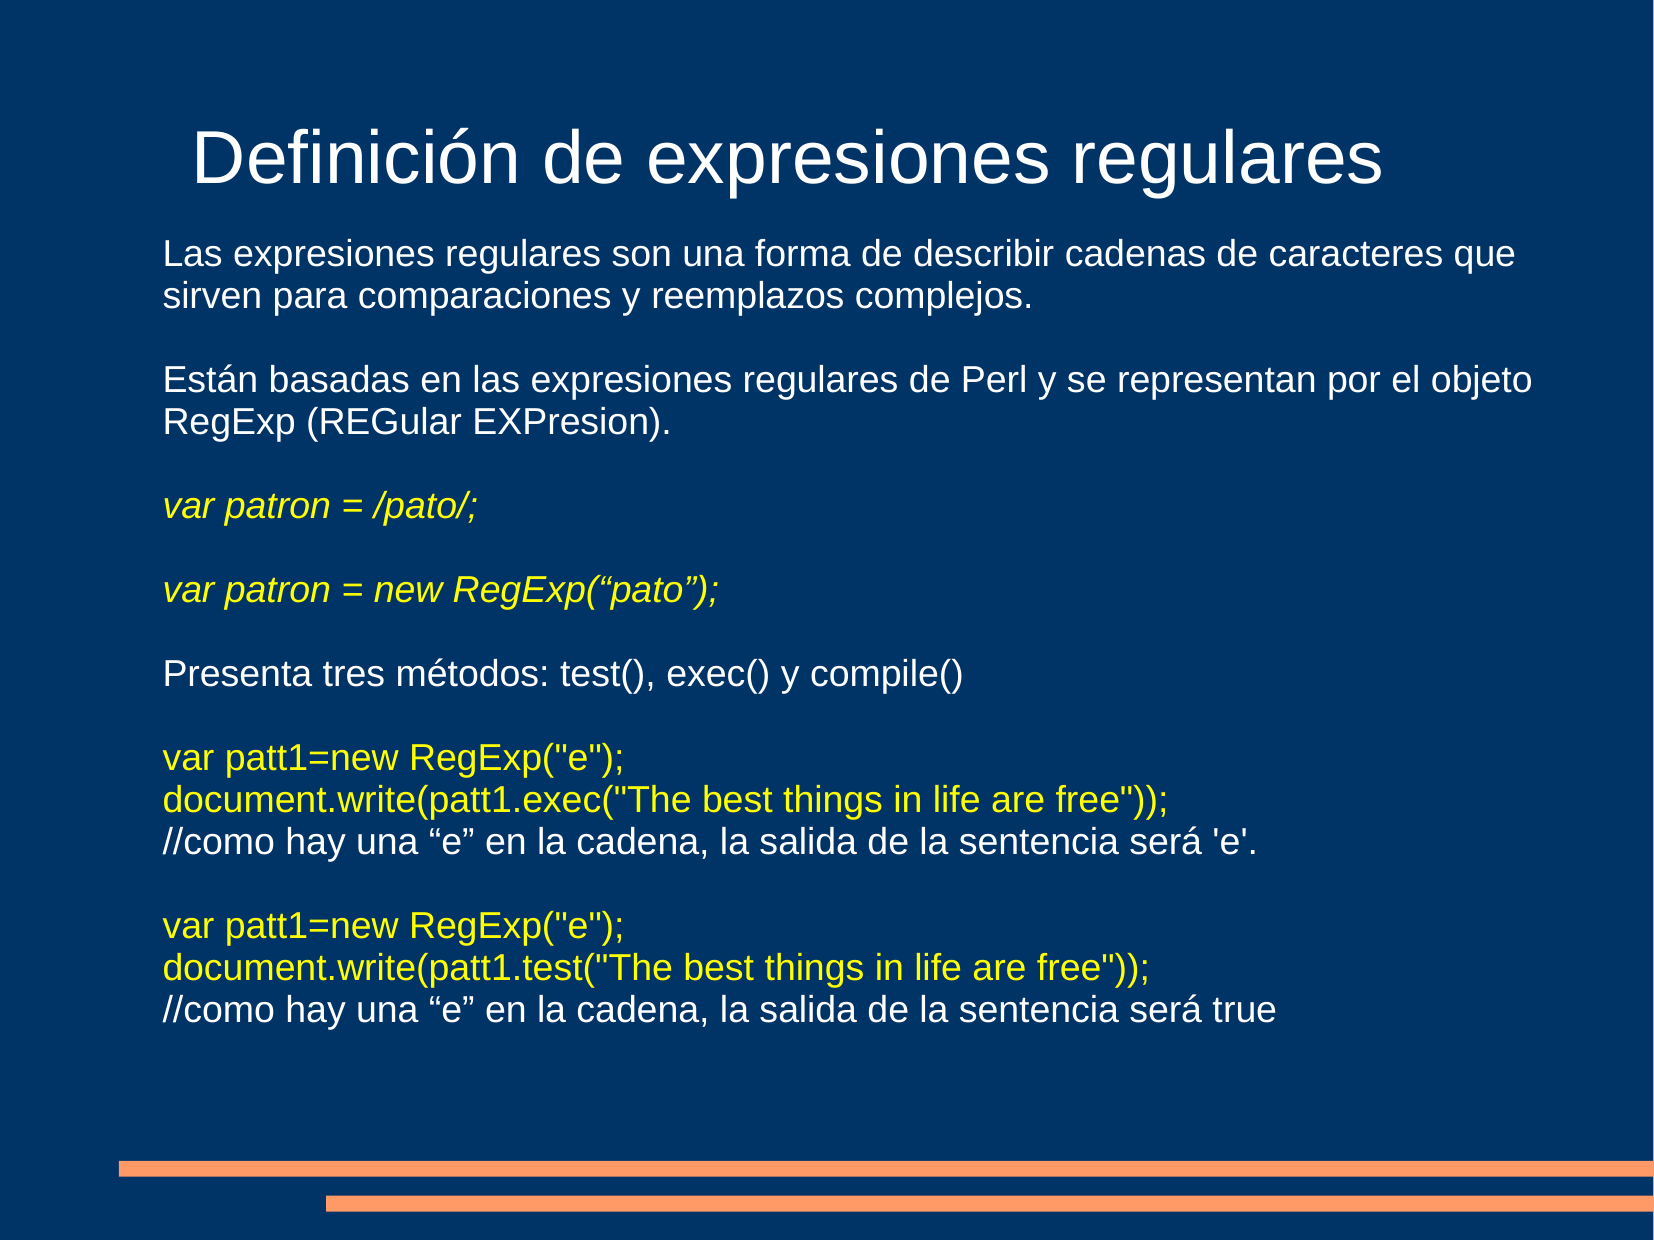

Definición de expresiones regulares
Las expresiones regulares son una forma de describir cadenas de caracteres que sirven para comparaciones y reemplazos complejos.
Están basadas en las expresiones regulares de Perl y se representan por el objeto RegExp (REGular EXPresion).
var patron = /pato/;
var patron = new RegExp(“pato”);
Presenta tres métodos: test(), exec() y compile()
var patt1=new RegExp("e");
document.write(patt1.exec("The best things in life are free"));
//como hay una “e” en la cadena, la salida de la sentencia será 'e'.
var patt1=new RegExp("e");
document.write(patt1.test("The best things in life are free"));
//como hay una “e” en la cadena, la salida de la sentencia será true